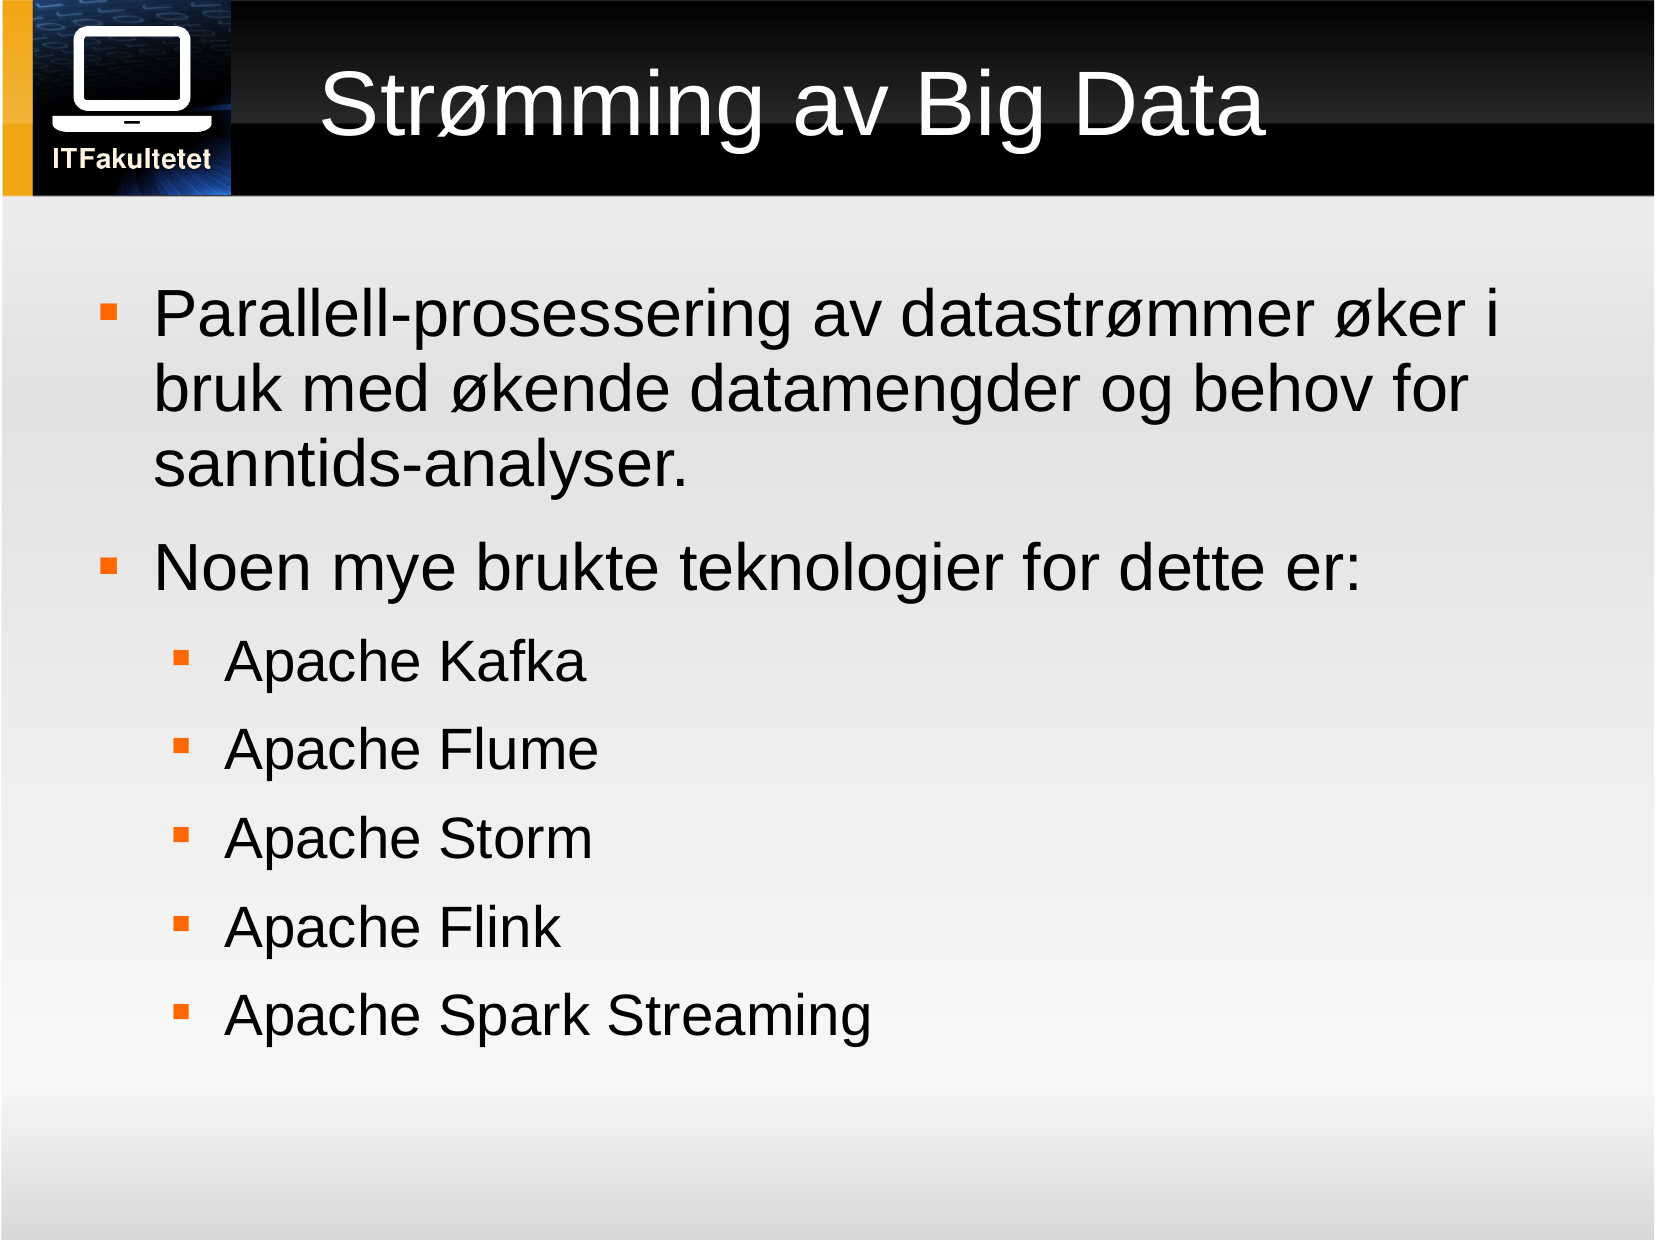

# Strømming av Big Data
Parallell-prosessering av datastrømmer øker i bruk med økende datamengder og behov for sanntids-analyser.
Noen mye brukte teknologier for dette er:
Apache Kafka
Apache Flume
Apache Storm
Apache Flink
Apache Spark Streaming